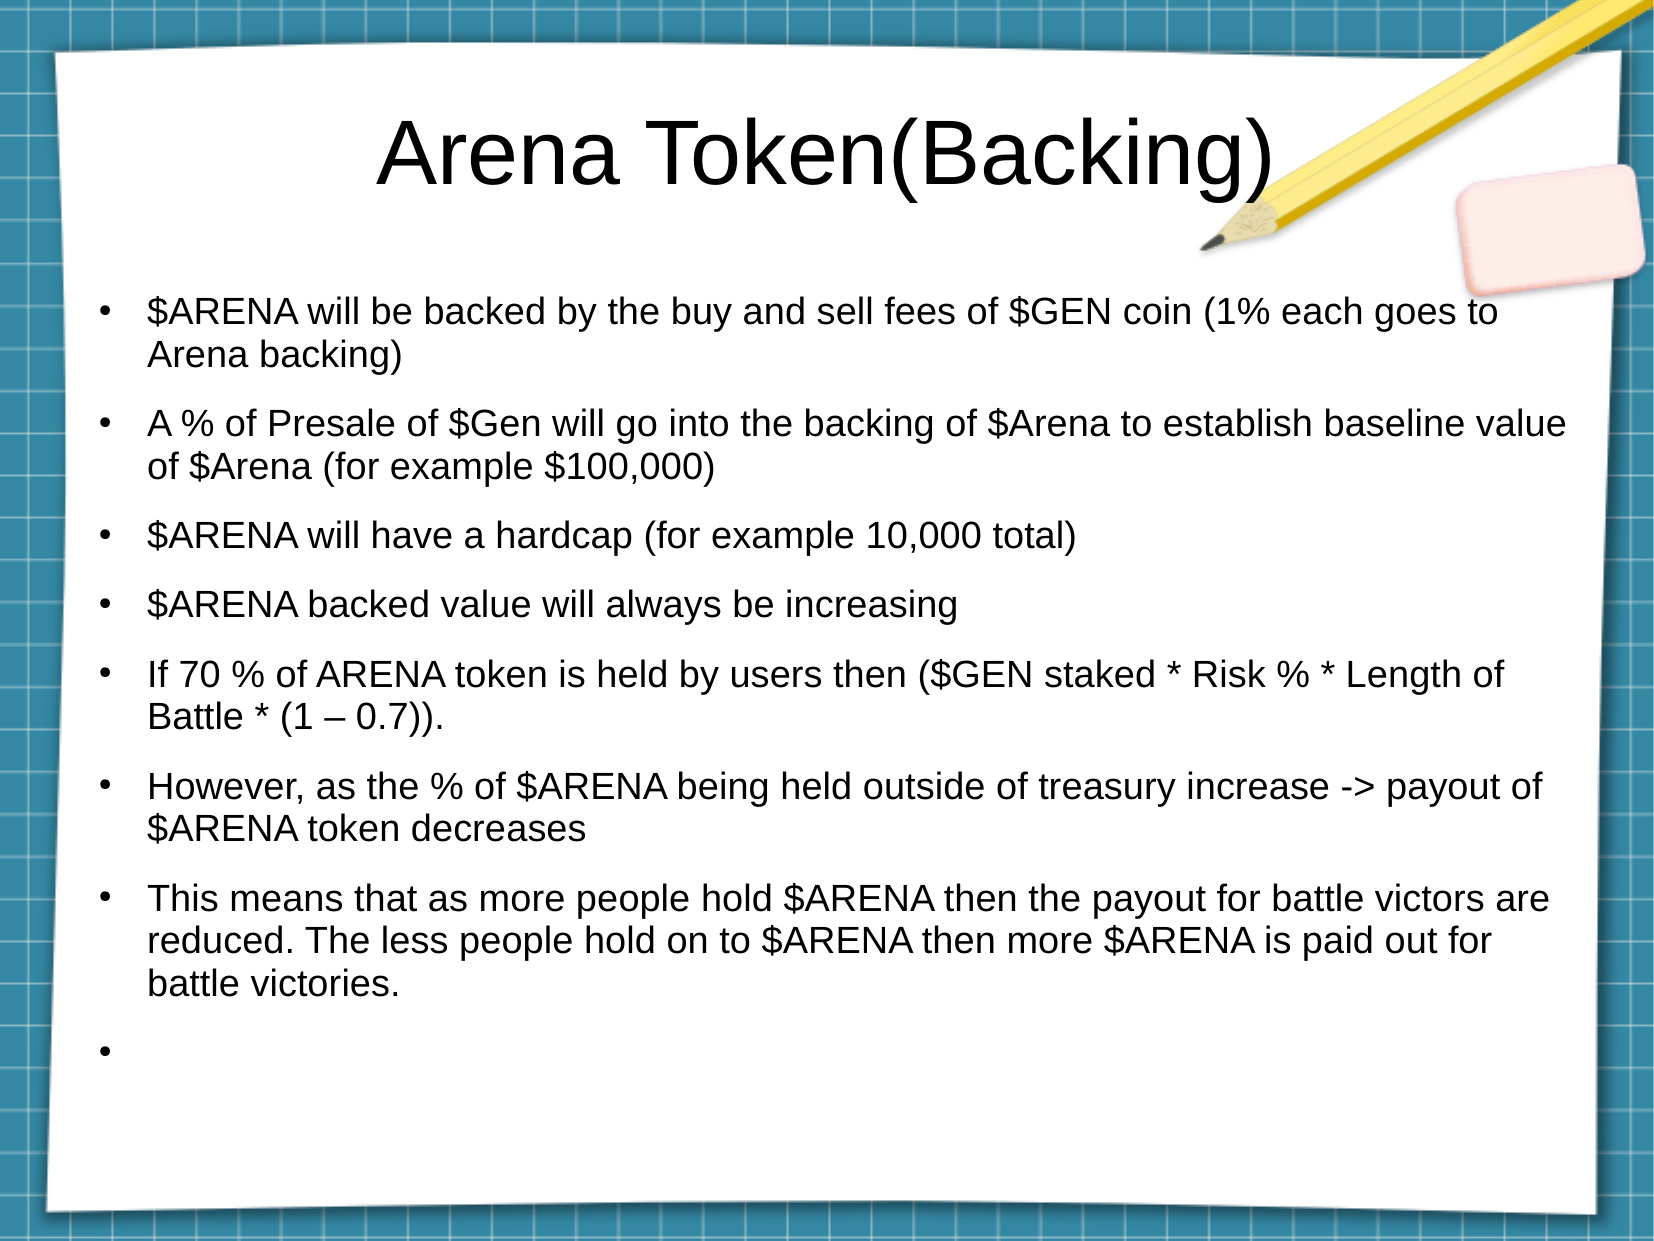

# Arena Token(Backing)
$ARENA will be backed by the buy and sell fees of $GEN coin (1% each goes to Arena backing)
A % of Presale of $Gen will go into the backing of $Arena to establish baseline value of $Arena (for example $100,000)
$ARENA will have a hardcap (for example 10,000 total)
$ARENA backed value will always be increasing
If 70 % of ARENA token is held by users then ($GEN staked * Risk % * Length of Battle * (1 – 0.7)).
However, as the % of $ARENA being held outside of treasury increase -> payout of $ARENA token decreases
This means that as more people hold $ARENA then the payout for battle victors are reduced. The less people hold on to $ARENA then more $ARENA is paid out for battle victories.